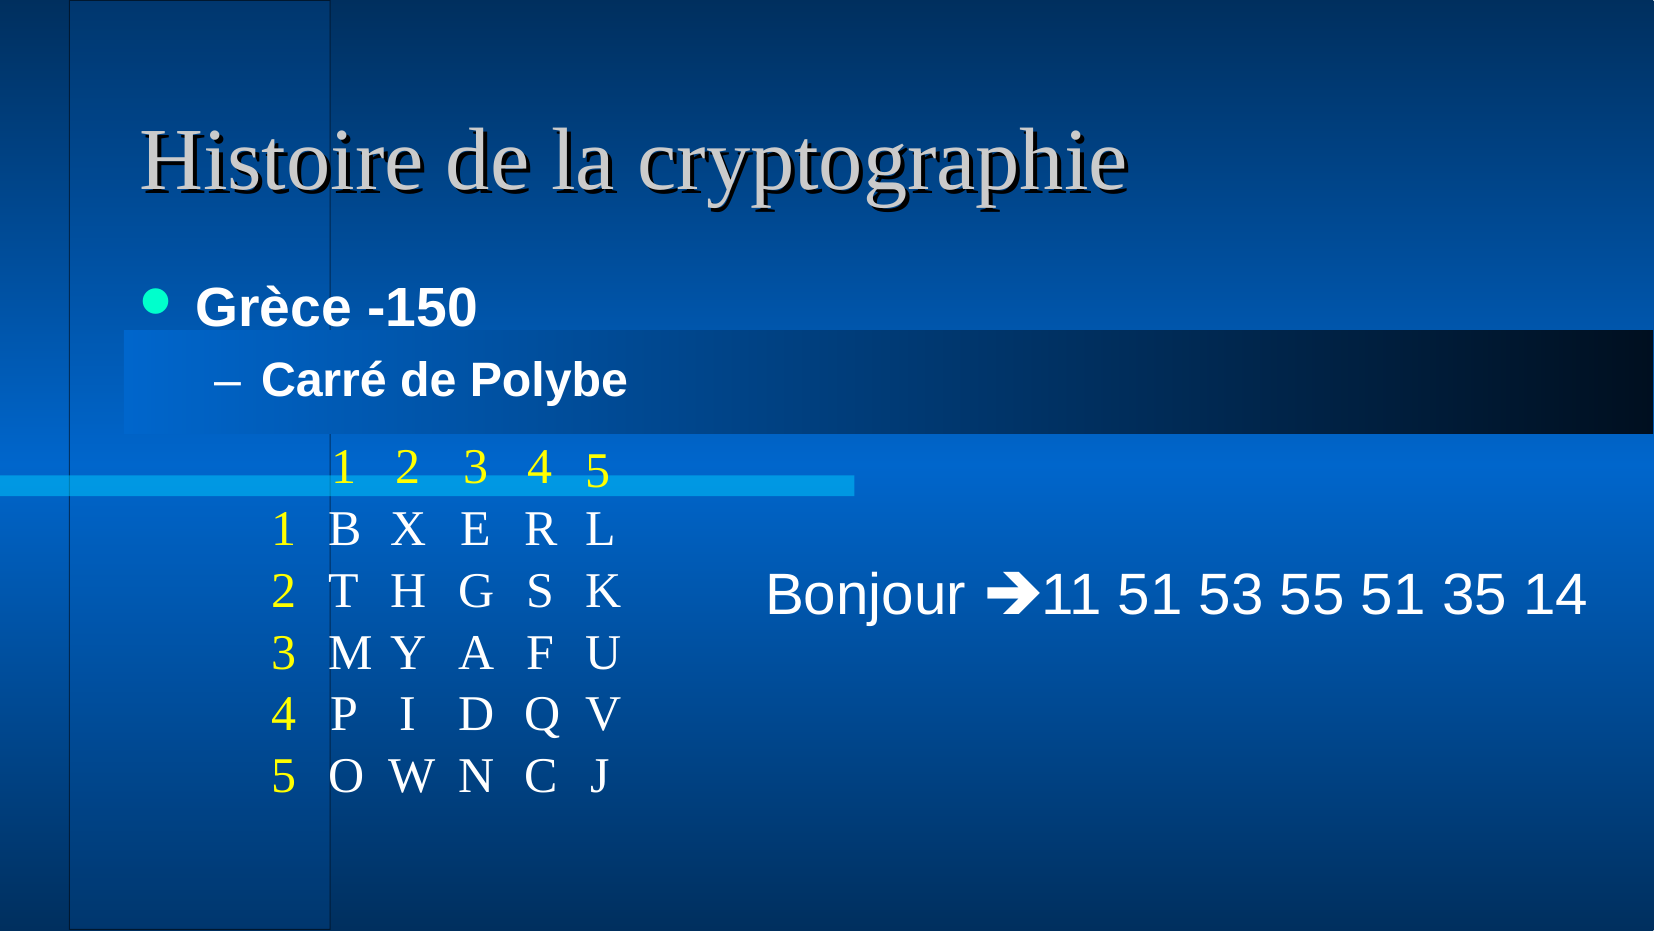

# Histoire de la cryptographie
Grèce -150
Carré de Polybe
1
2
3
4
5
1
B
X
E
R
L
2
T
H
G
S
K
3
M
Y
A
F
U
4
P
I
D
Q
V
5
O
W
N
C
J
Bonjour 11 51 53 55 51 35 14